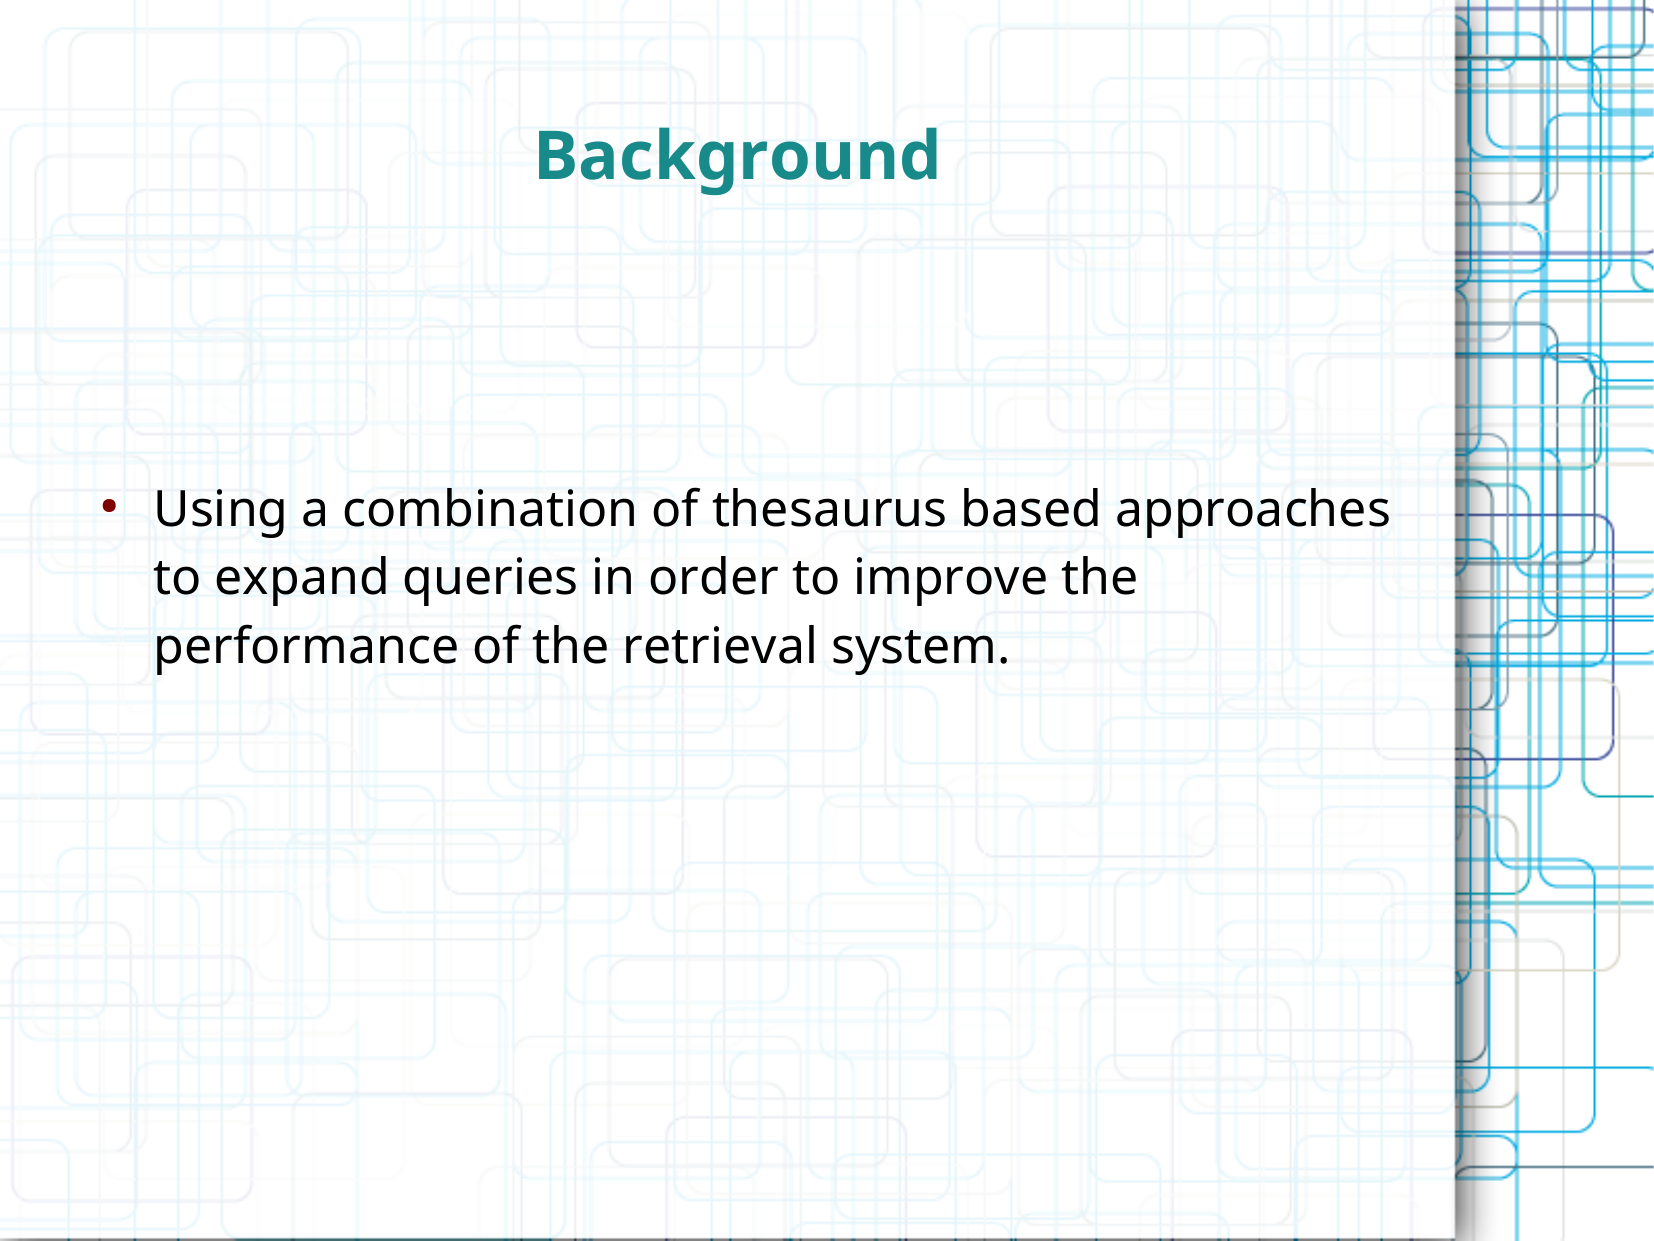

# Background
Using a combination of thesaurus based approaches to expand queries in order to improve the performance of the retrieval system.